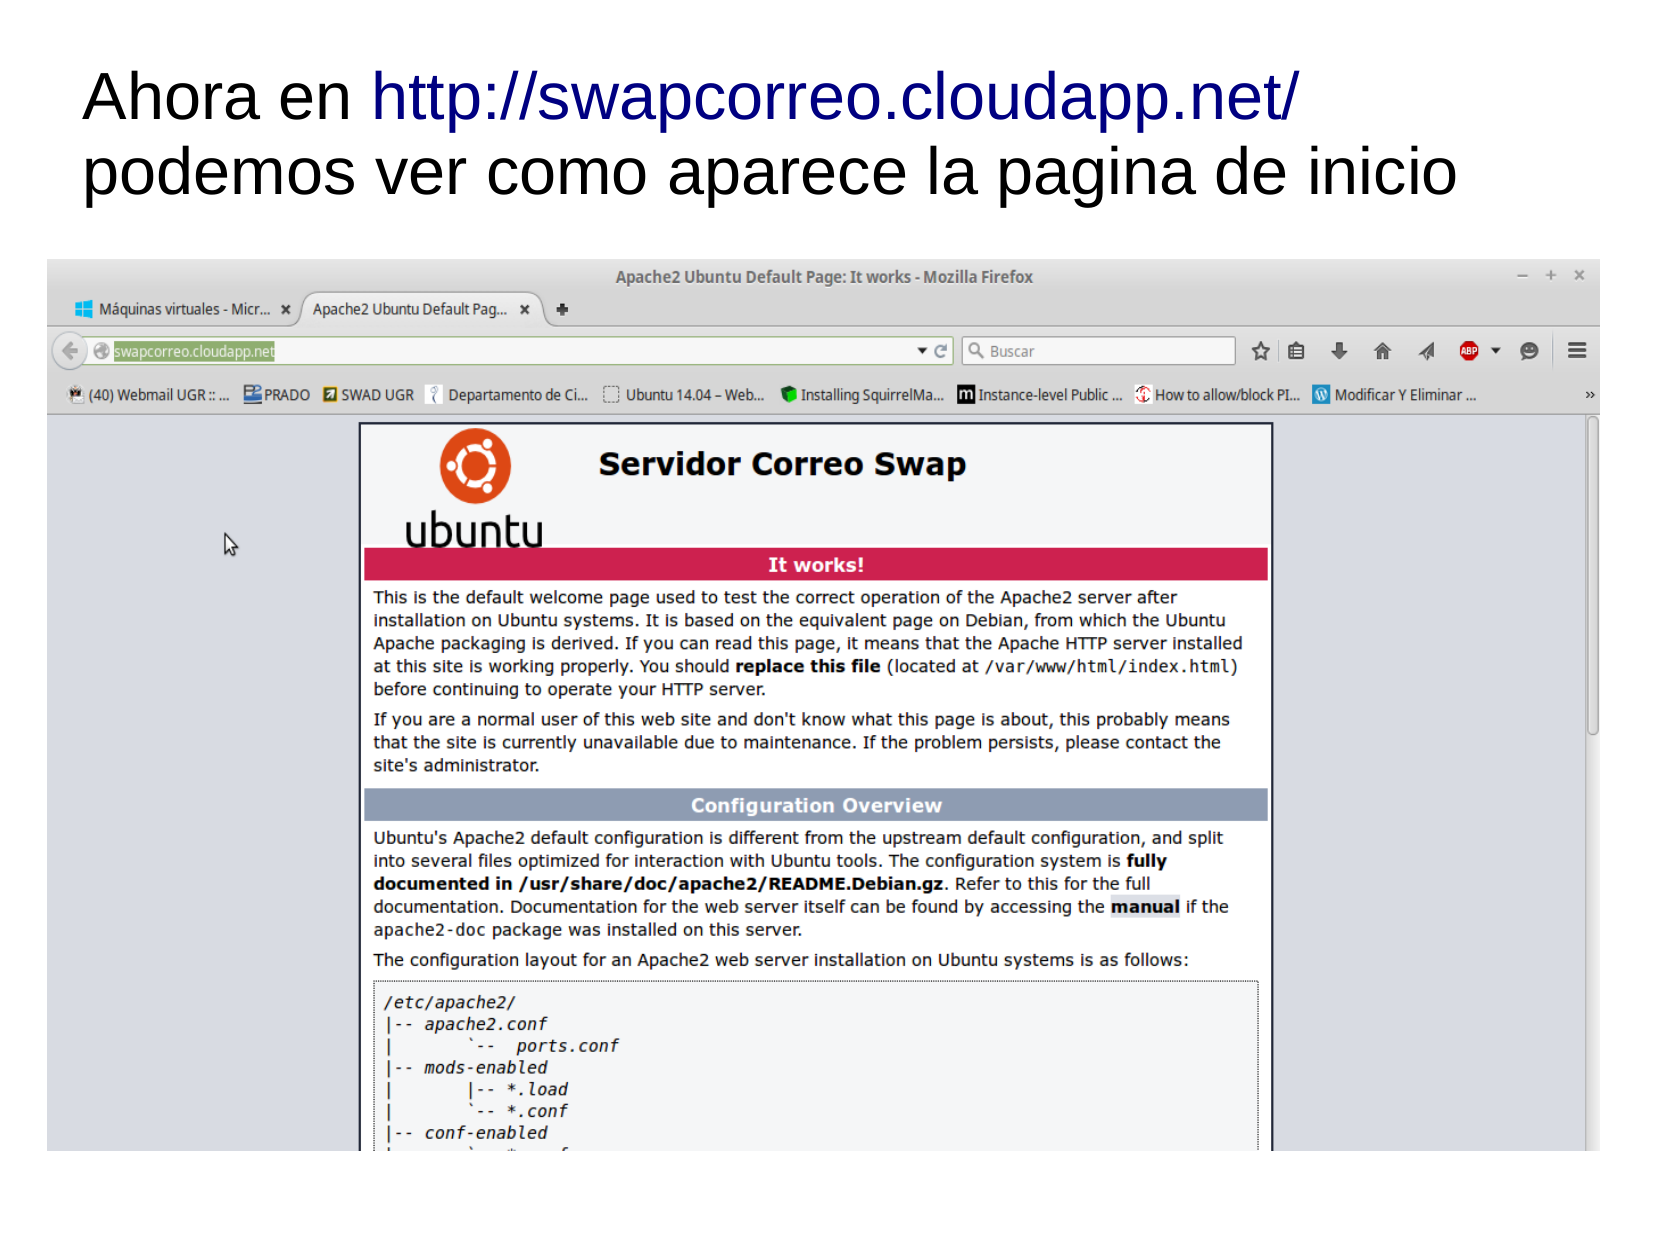

# Ahora en http://swapcorreo.cloudapp.net/ podemos ver como aparece la pagina de inicio